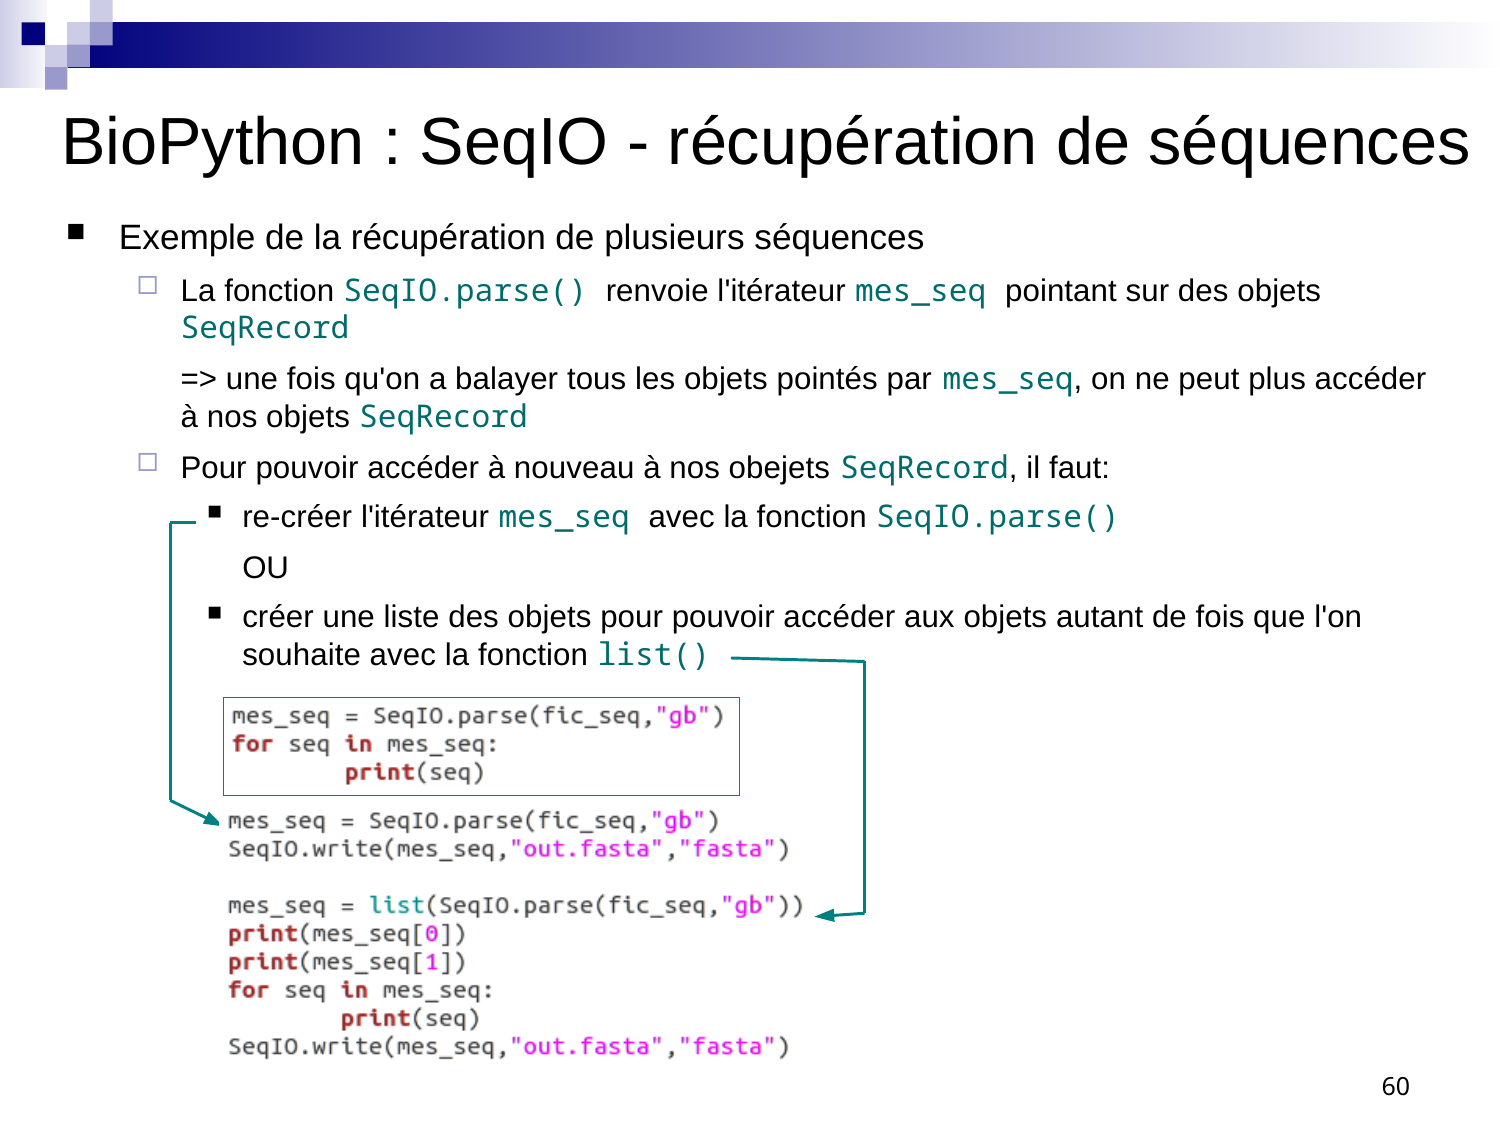

# BioPython : SeqIO - récupération de séquences
Exemple de la récupération de plusieurs séquences
La fonction SeqIO.parse() renvoie l'itérateur mes_seq pointant sur des objets SeqRecord
=> une fois qu'on a balayer tous les objets pointés par mes_seq, on ne peut plus accéder à nos objets SeqRecord
Pour pouvoir accéder à nouveau à nos obejets SeqRecord, il faut:
re-créer l'itérateur mes_seq avec la fonction SeqIO.parse()
OU
créer une liste des objets pour pouvoir accéder aux objets autant de fois que l'on souhaite avec la fonction list()
60